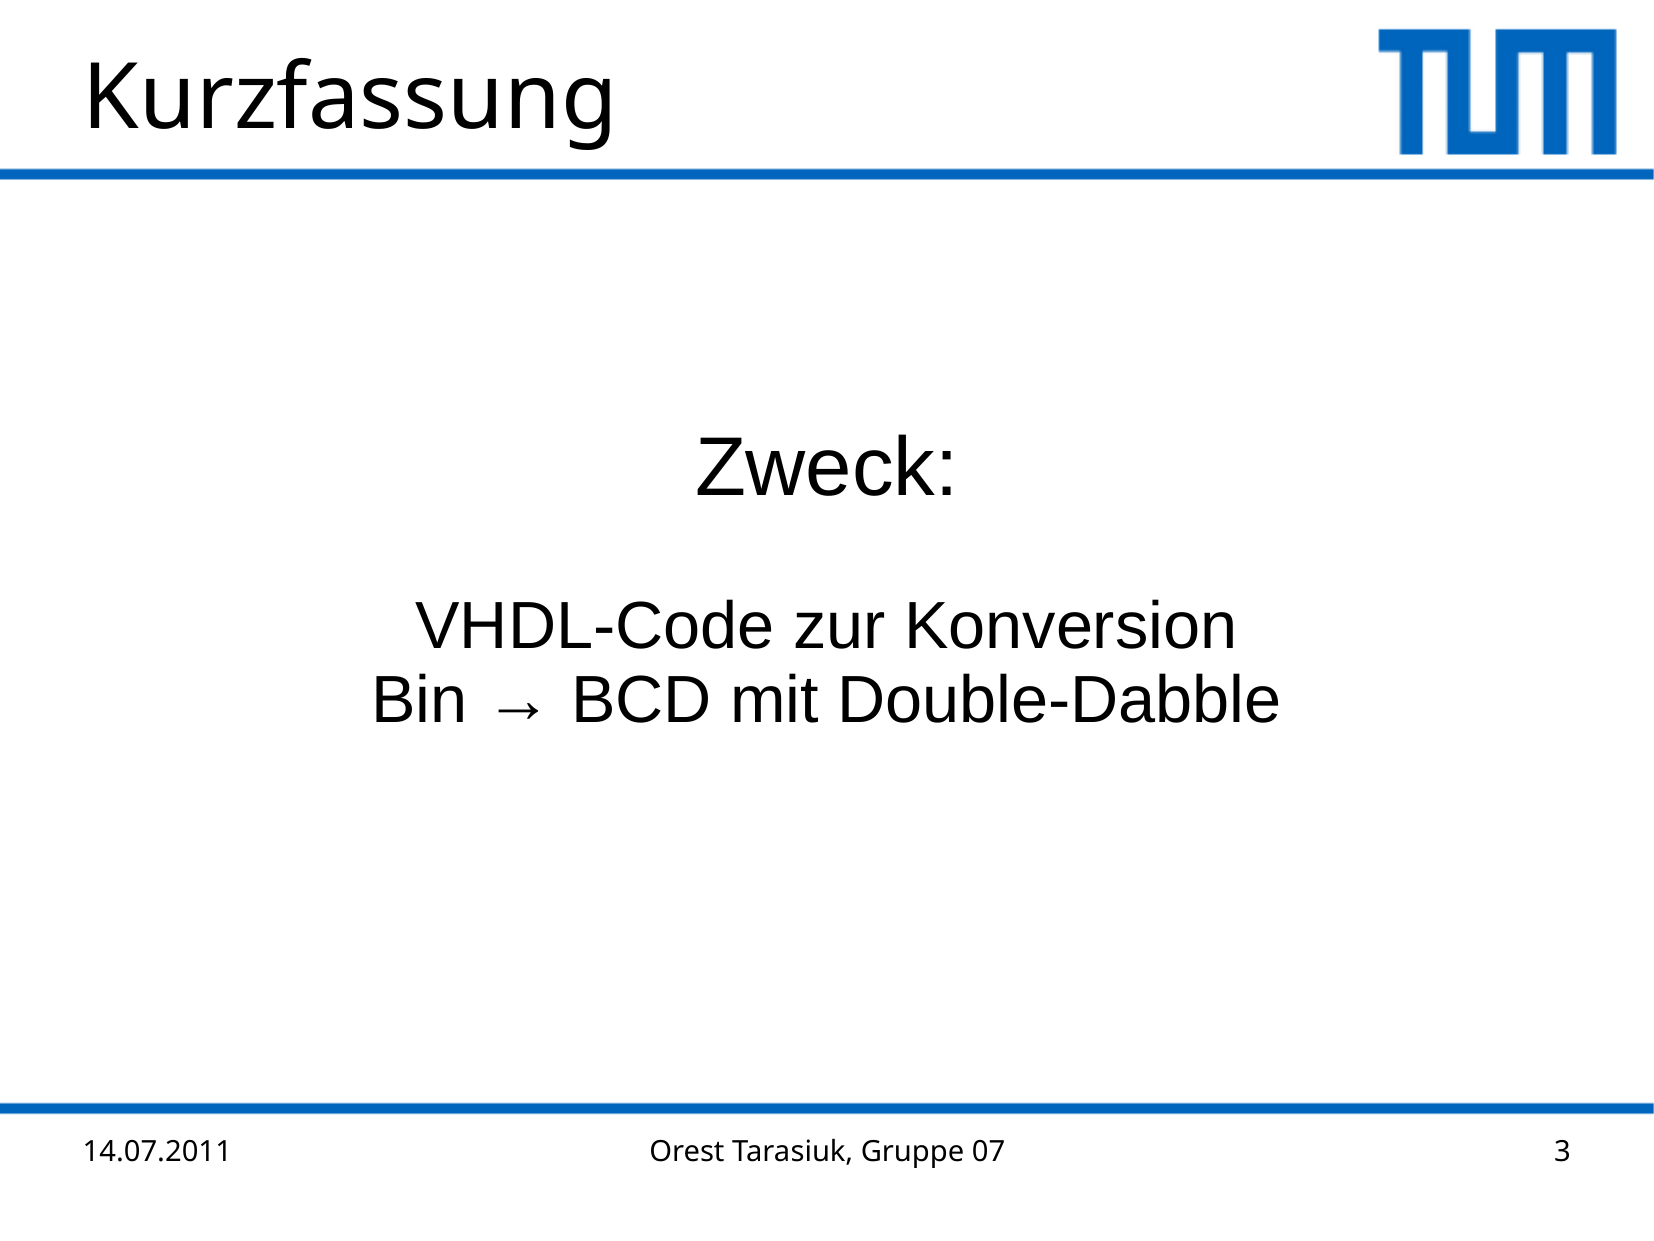

# Kurzfassung
Zweck:
VHDL-Code zur Konversion
Bin → BCD mit Double-Dabble
14.07.2011
Orest Tarasiuk, Gruppe 07
3